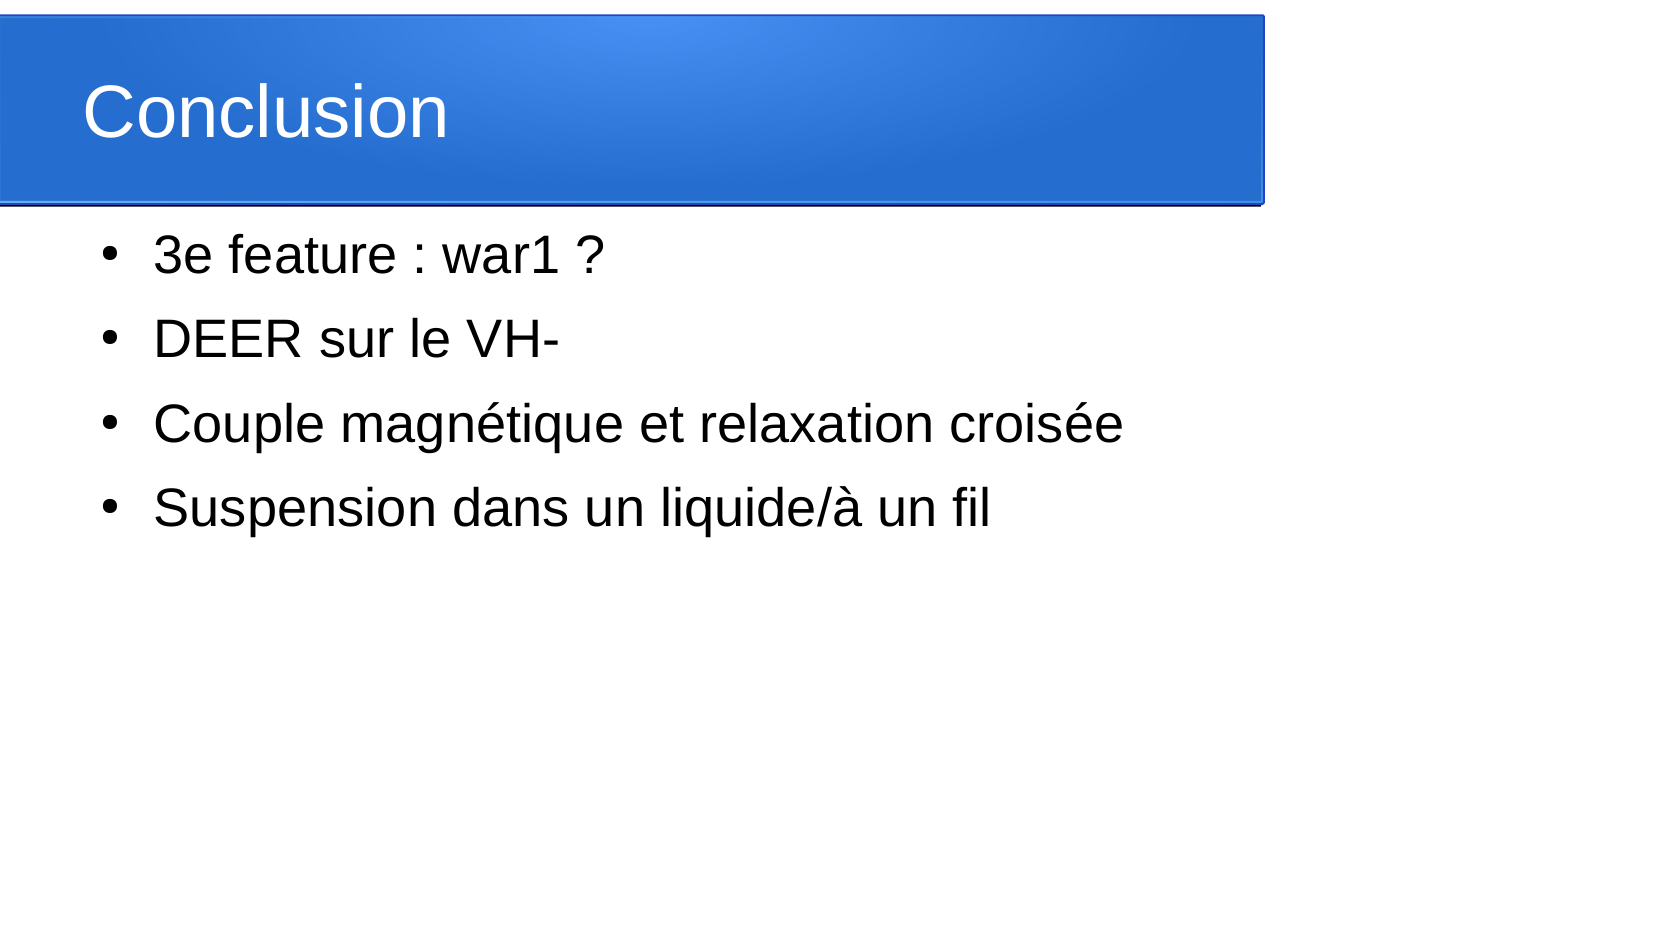

# Conclusion
3e feature : war1 ?
DEER sur le VH-
Couple magnétique et relaxation croisée
Suspension dans un liquide/à un fil